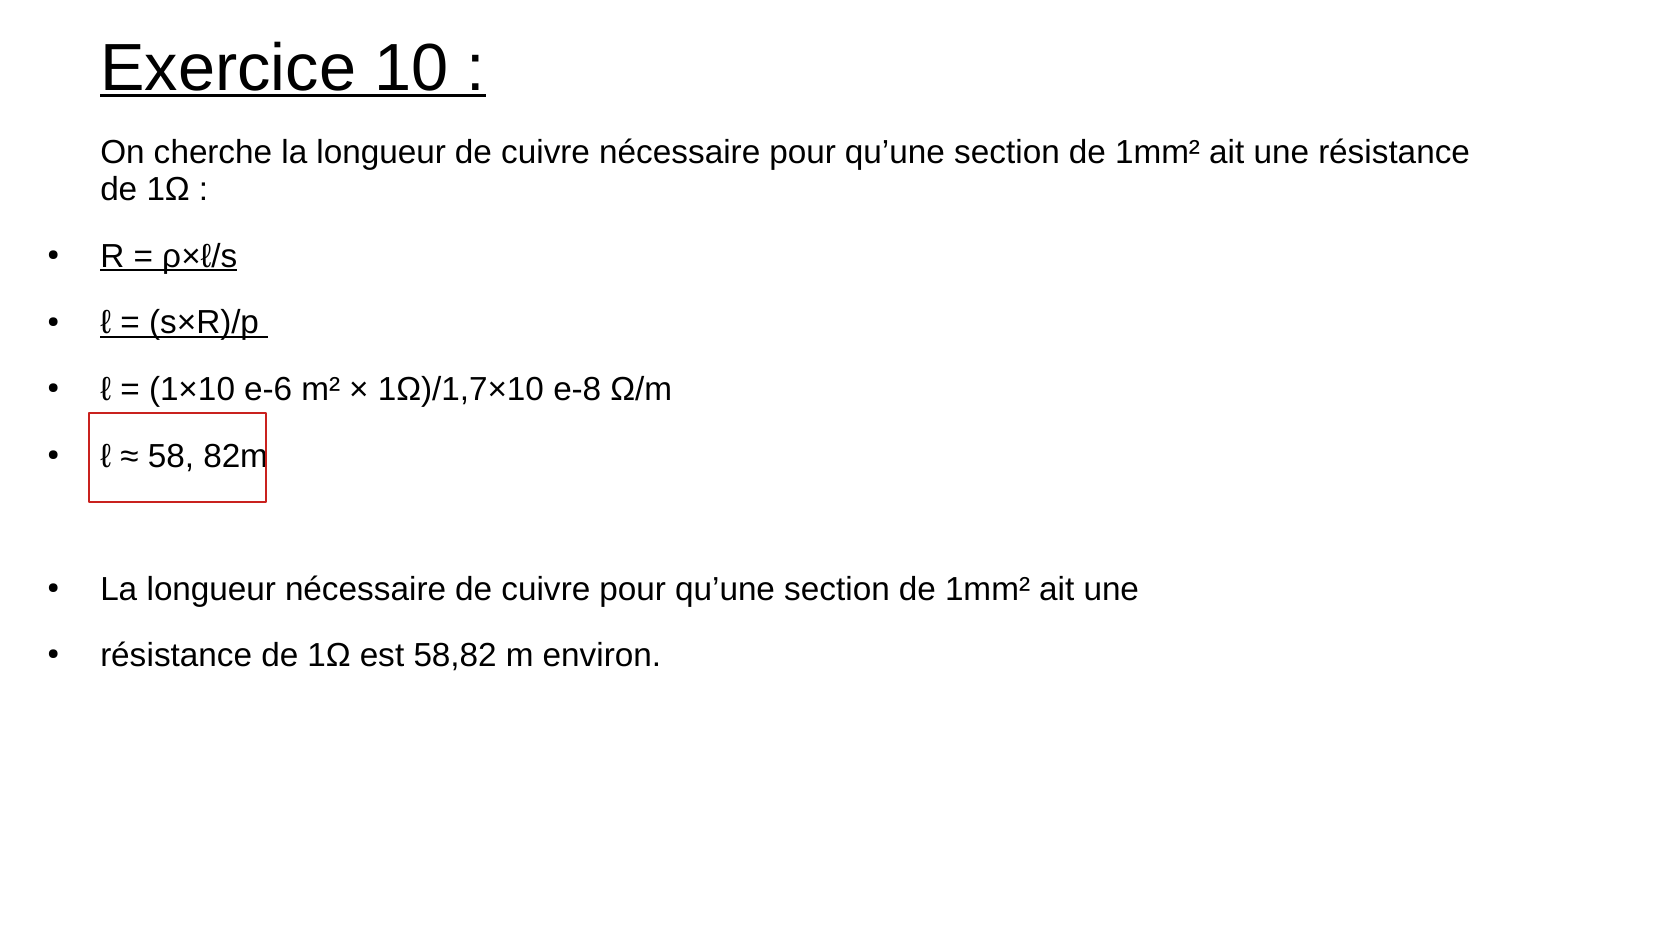

# Exercice 10 :
On cherche la longueur de cuivre nécessaire pour qu’une section de 1mm² ait une résistance de 1Ω :
R = ρ×ℓ/s
ℓ = (s×R)/p
ℓ = (1×10 e-6 m² × 1Ω)/1,7×10 e-8 Ω/m
ℓ ≈ 58, 82m
La longueur nécessaire de cuivre pour qu’une section de 1mm² ait une
résistance de 1Ω est 58,82 m environ.